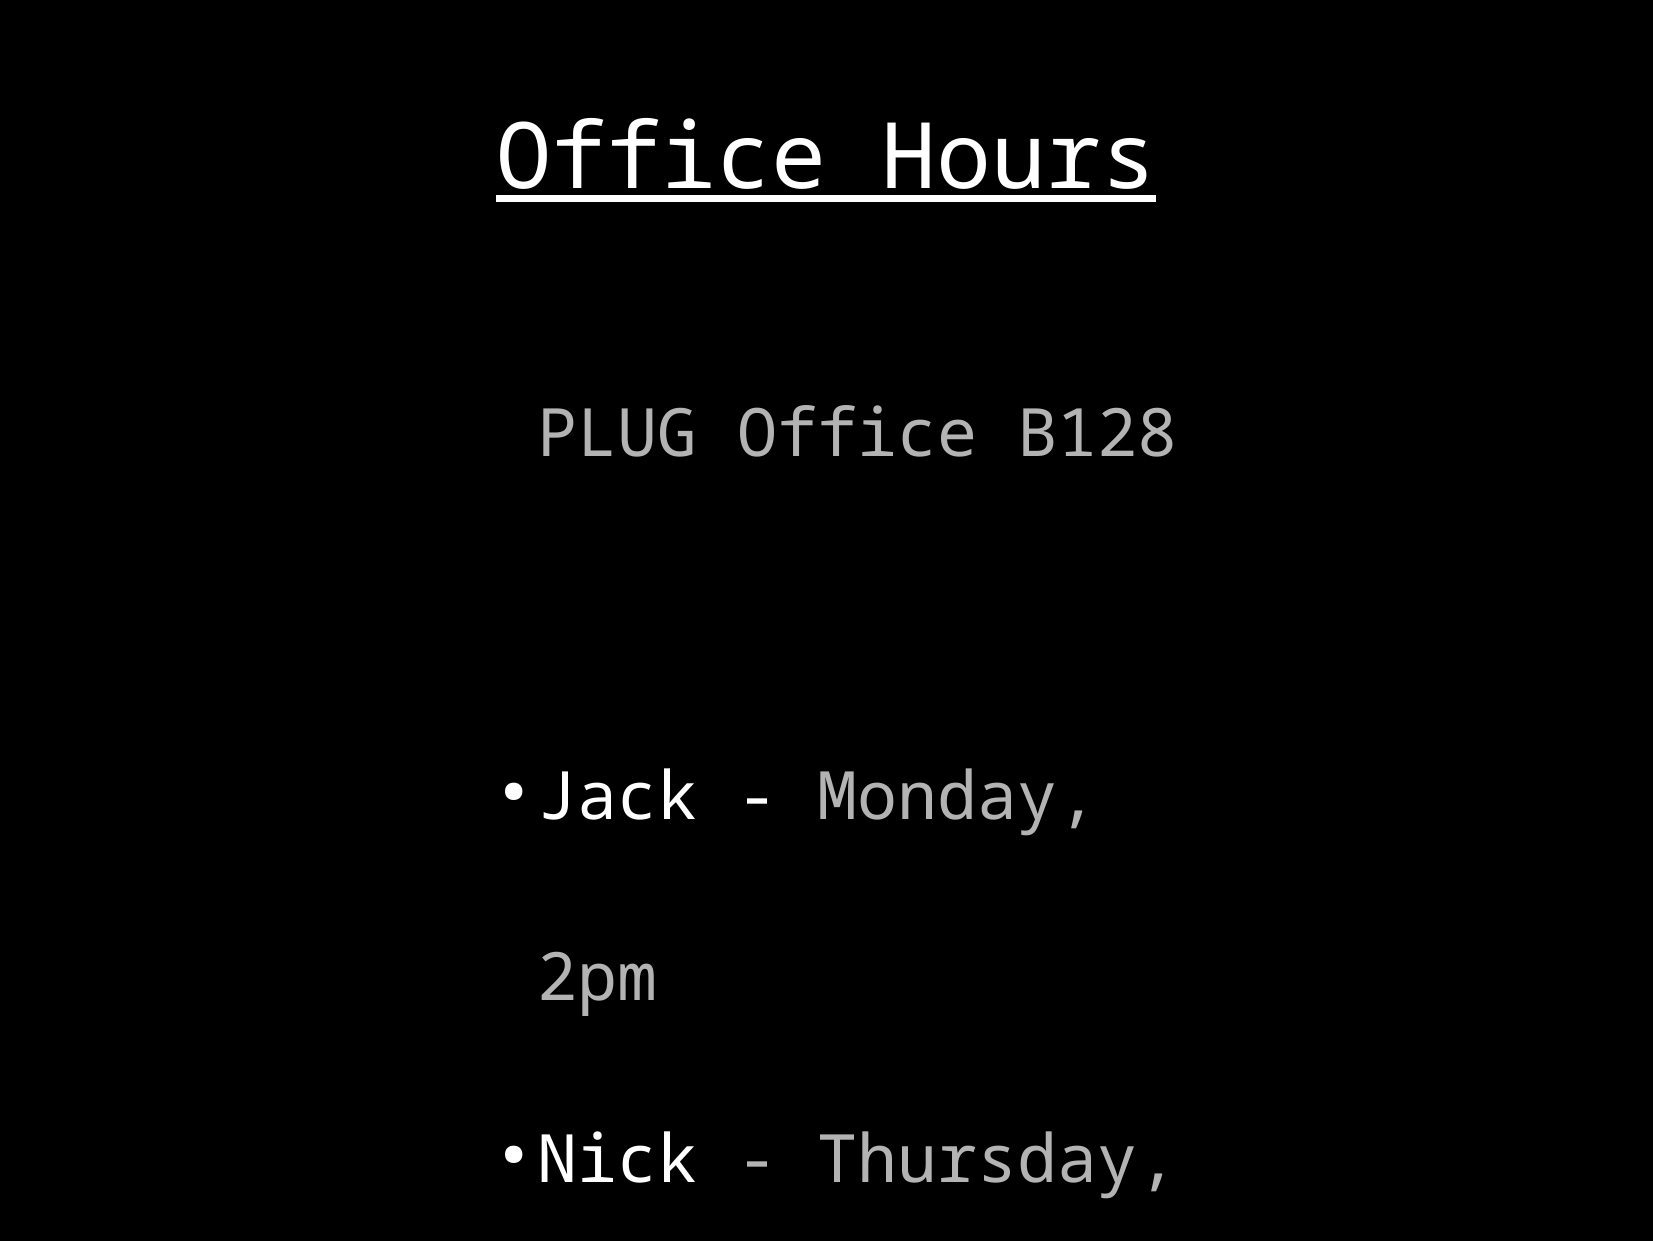

# Office Hours
PLUG Office B128
Jack - Monday, 2pm
Nick - Thursday, 2pm
Evan - Friday, 11am